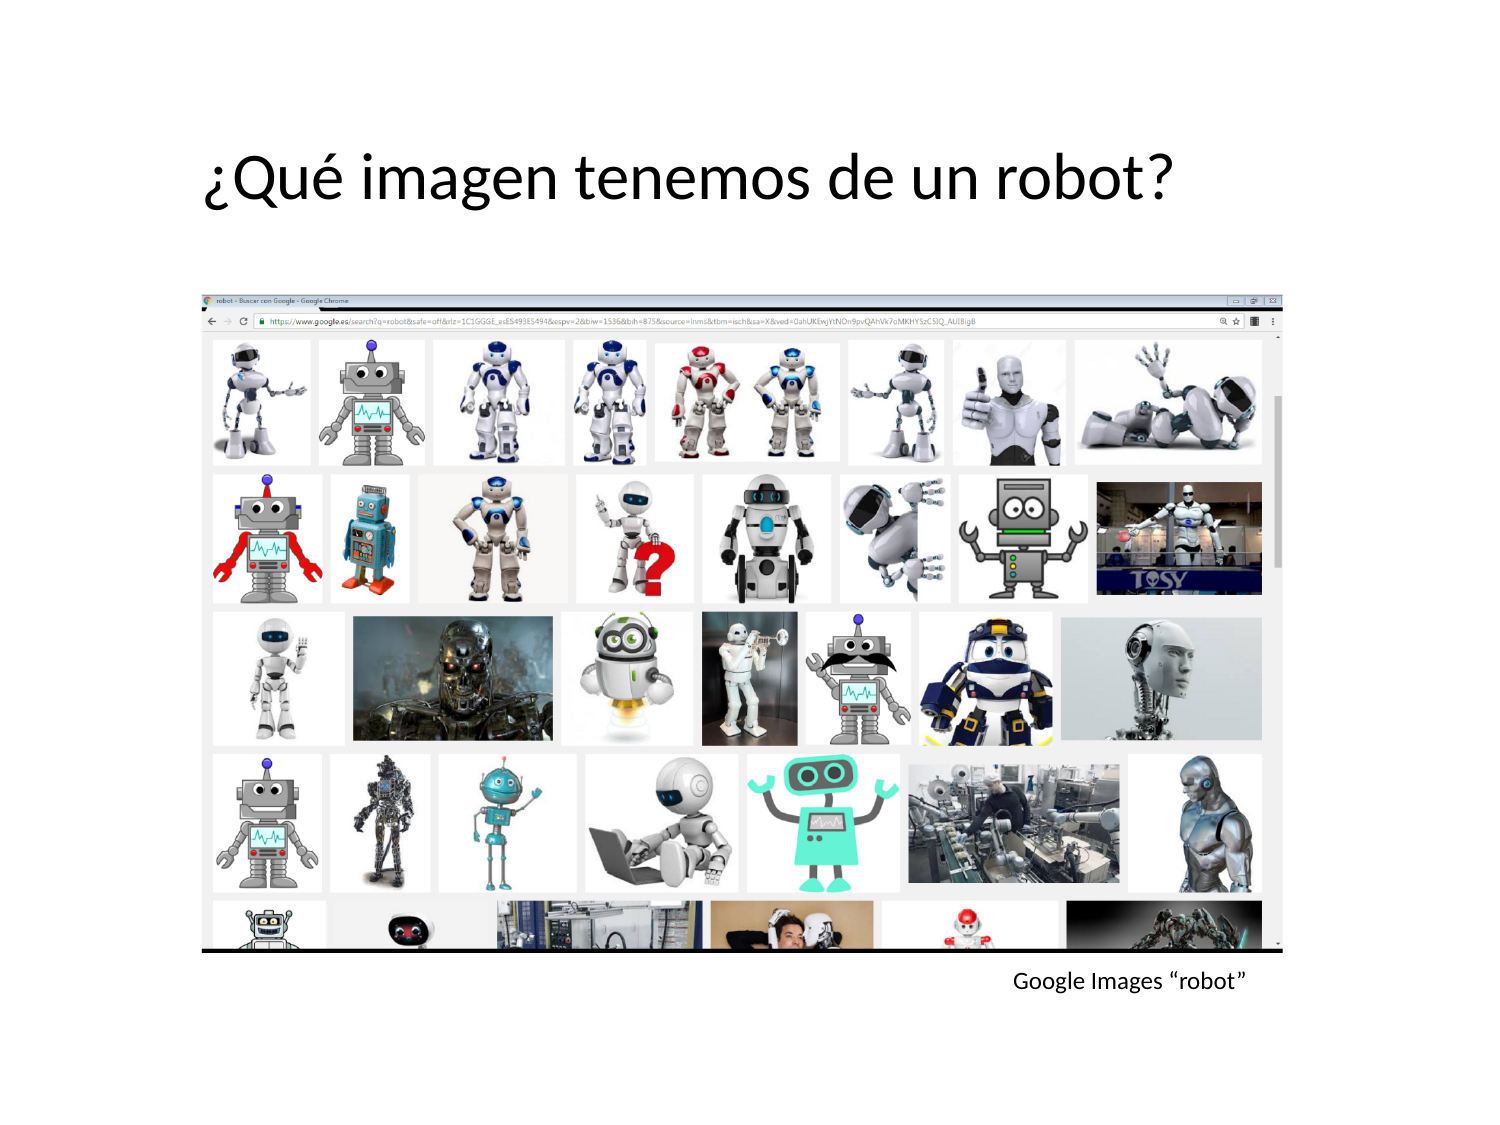

¿Qué imagen tenemos de un robot?
Google Images “robot”